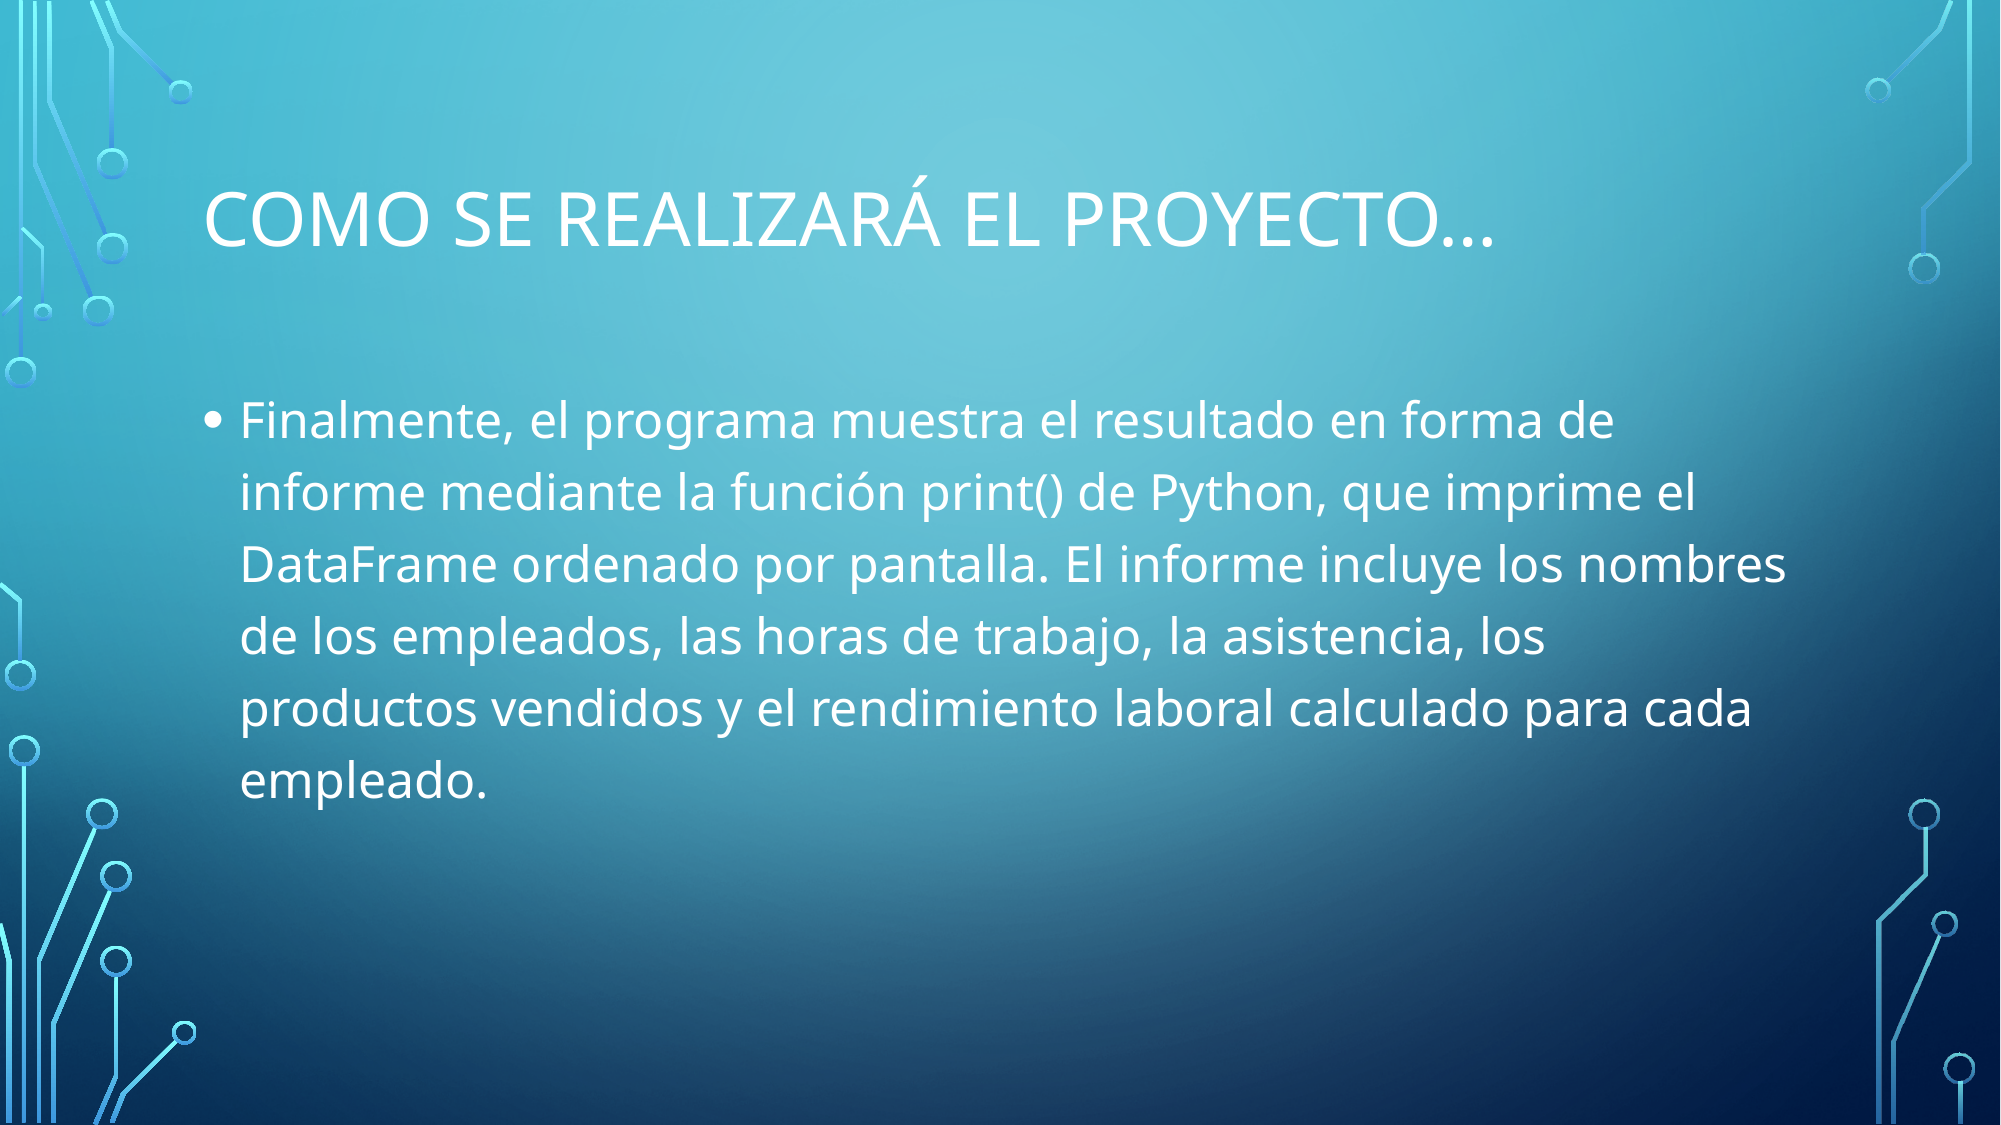

# Como se realizará el proyecto…
Finalmente, el programa muestra el resultado en forma de informe mediante la función print() de Python, que imprime el DataFrame ordenado por pantalla. El informe incluye los nombres de los empleados, las horas de trabajo, la asistencia, los productos vendidos y el rendimiento laboral calculado para cada empleado.